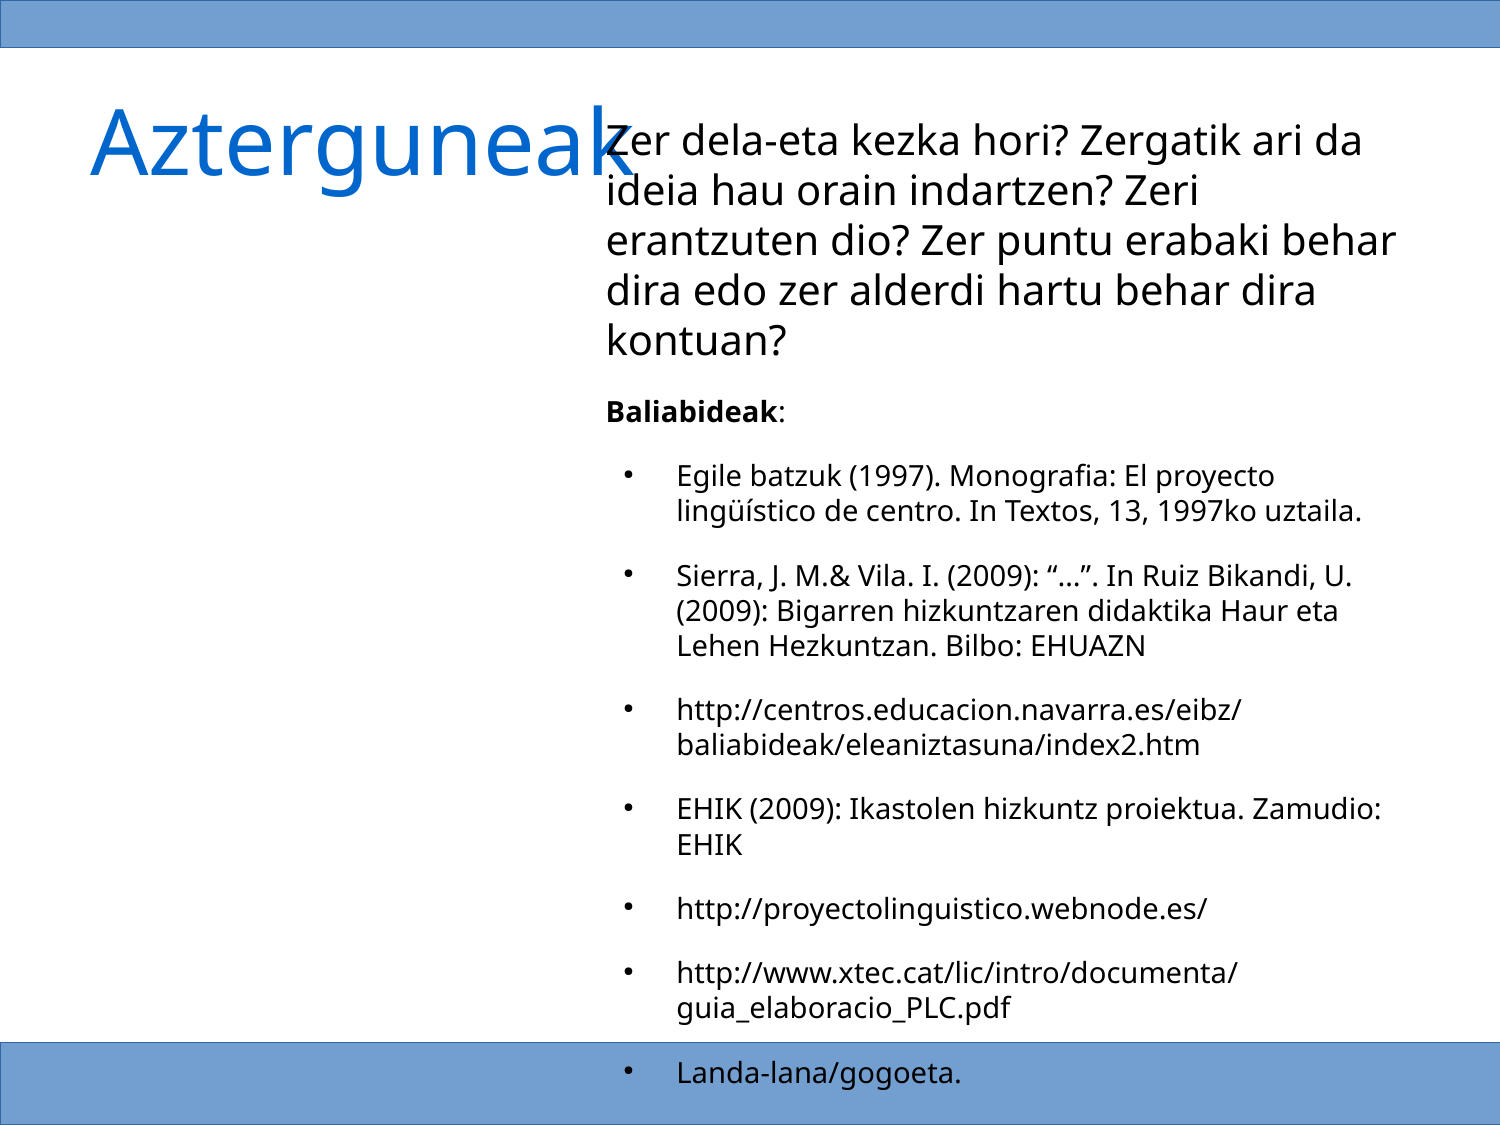

# Azterguneak
Zer dela-eta kezka hori? Zergatik ari da ideia hau orain indartzen? Zeri erantzuten dio? Zer puntu erabaki behar dira edo zer alderdi hartu behar dira kontuan?
Baliabideak:
Egile batzuk (1997). Monografia: El proyecto lingüístico de centro. In Textos, 13, 1997ko uztaila.
Sierra, J. M.& Vila. I. (2009): “…”. In Ruiz Bikandi, U. (2009): Bigarren hizkuntzaren didaktika Haur eta Lehen Hezkuntzan. Bilbo: EHUAZN
http://centros.educacion.navarra.es/eibz/baliabideak/eleaniztasuna/index2.htm
EHIK (2009): Ikastolen hizkuntz proiektua. Zamudio: EHIK
http://proyectolinguistico.webnode.es/
http://www.xtec.cat/lic/intro/documenta/guia_elaboracio_PLC.pdf
Landa-lana/gogoeta.